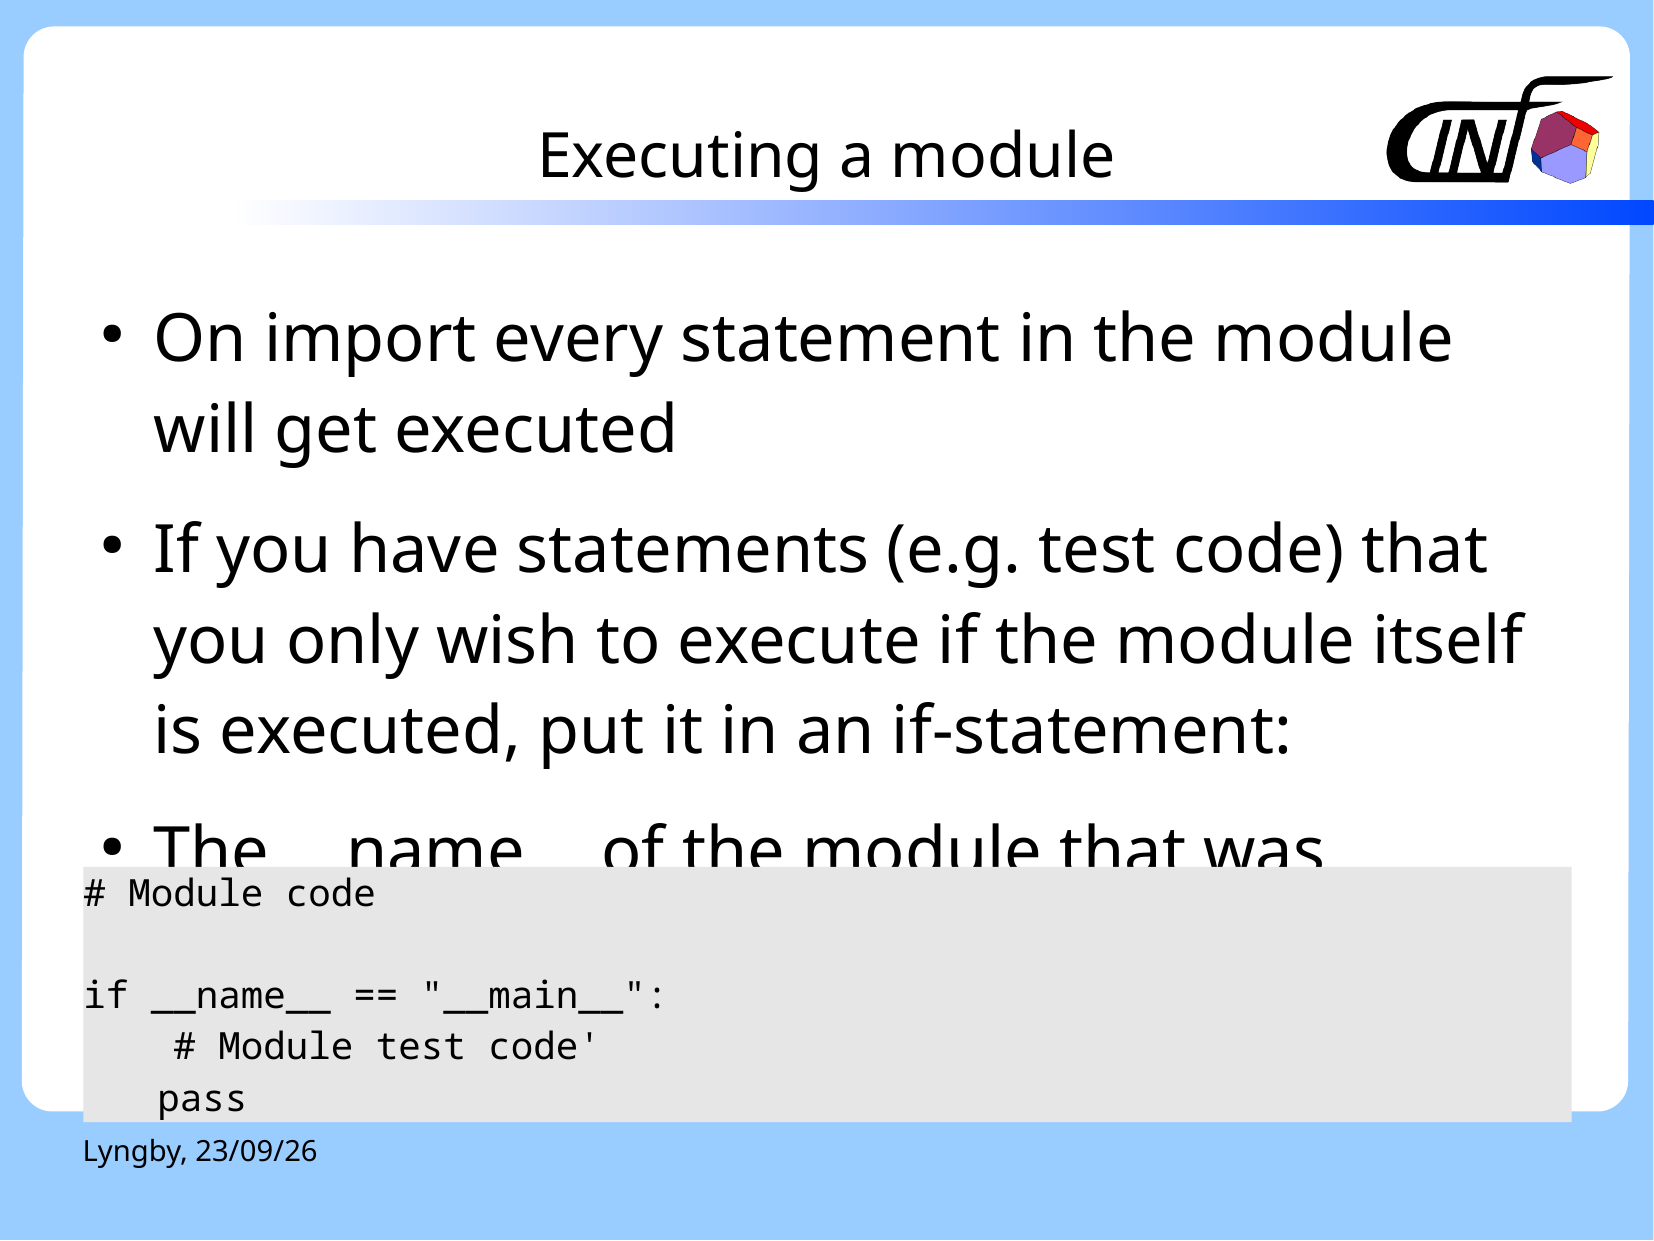

# Executing a module
On import every statement in the module will get executed
If you have statements (e.g. test code) that you only wish to execute if the module itself is executed, put it in an if-statement:
The __name__ of the module that was executed is always '__main__'
# Module code
if __name__ == "__main__":
 # Module test code'
	pass